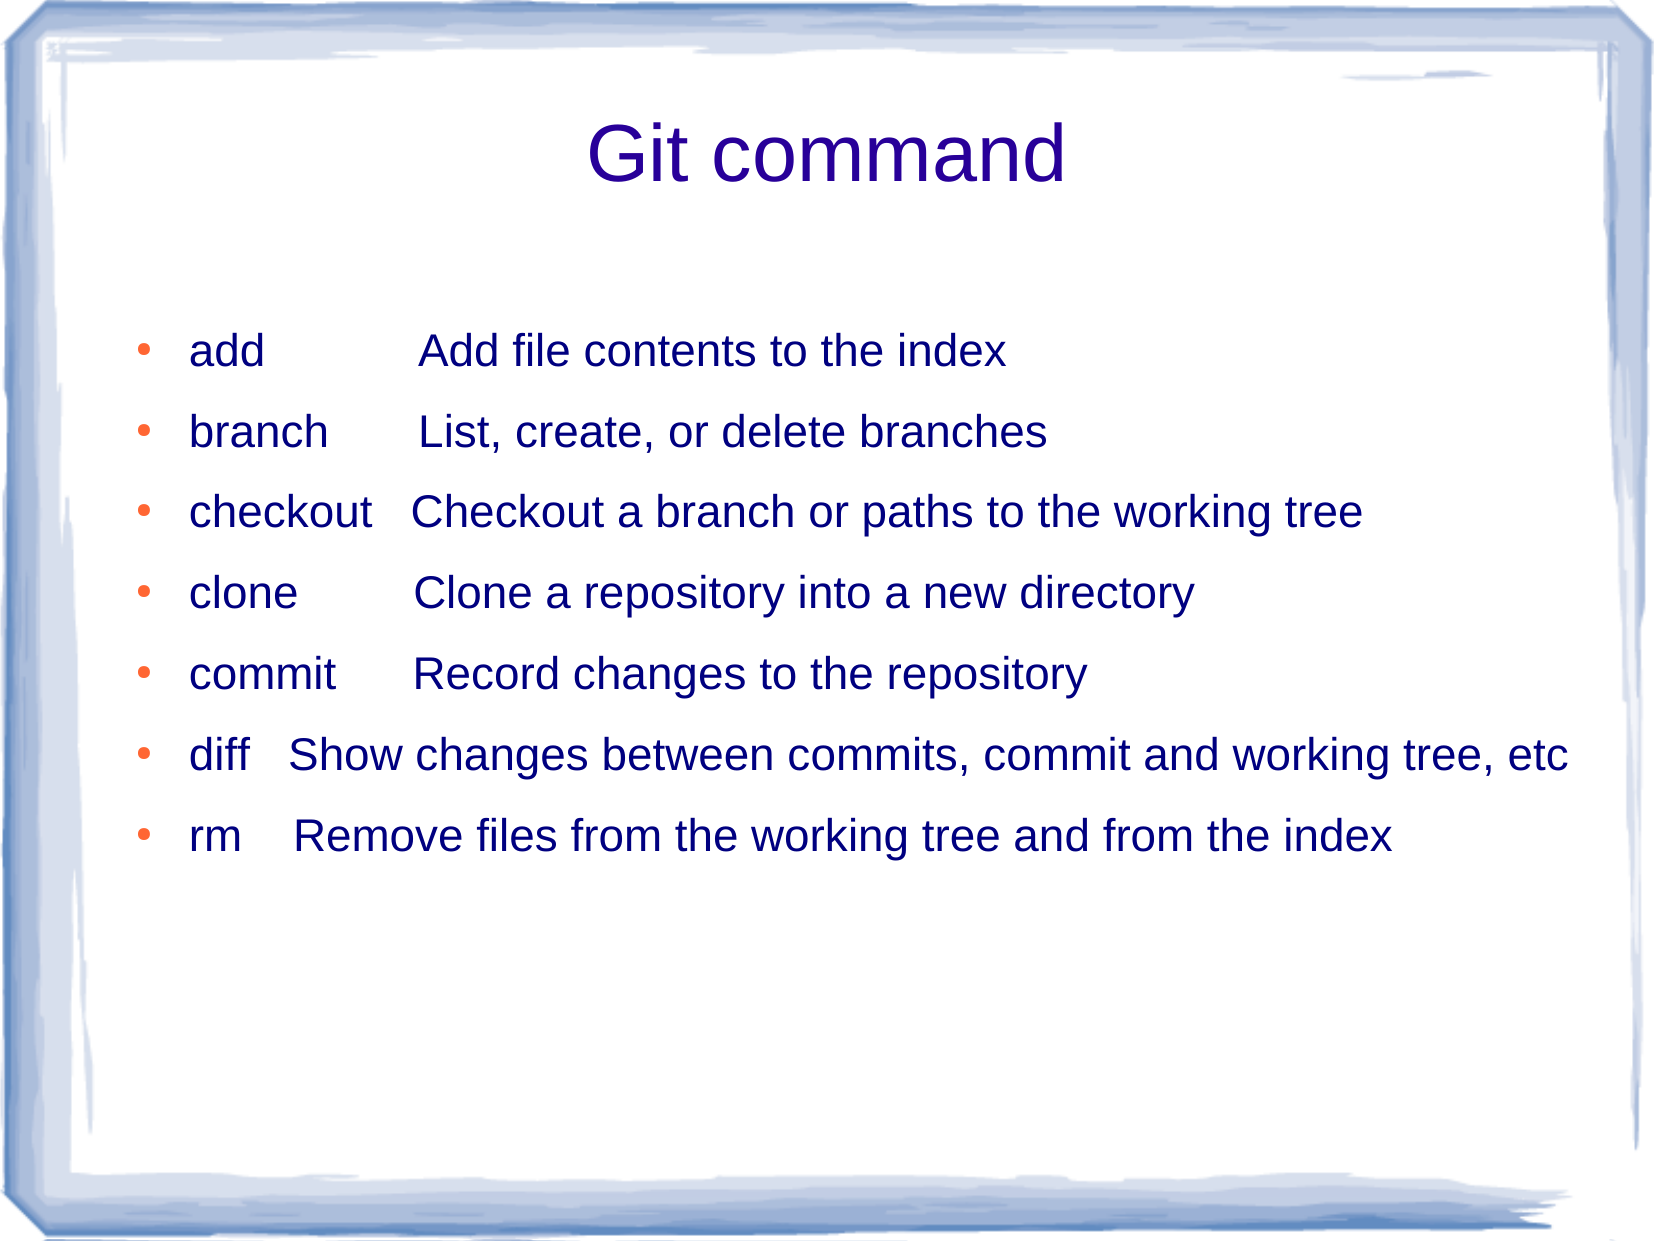

# Git command
add Add file contents to the index
branch List, create, or delete branches
checkout Checkout a branch or paths to the working tree
clone Clone a repository into a new directory
commit Record changes to the repository
diff Show changes between commits, commit and working tree, etc
rm Remove files from the working tree and from the index